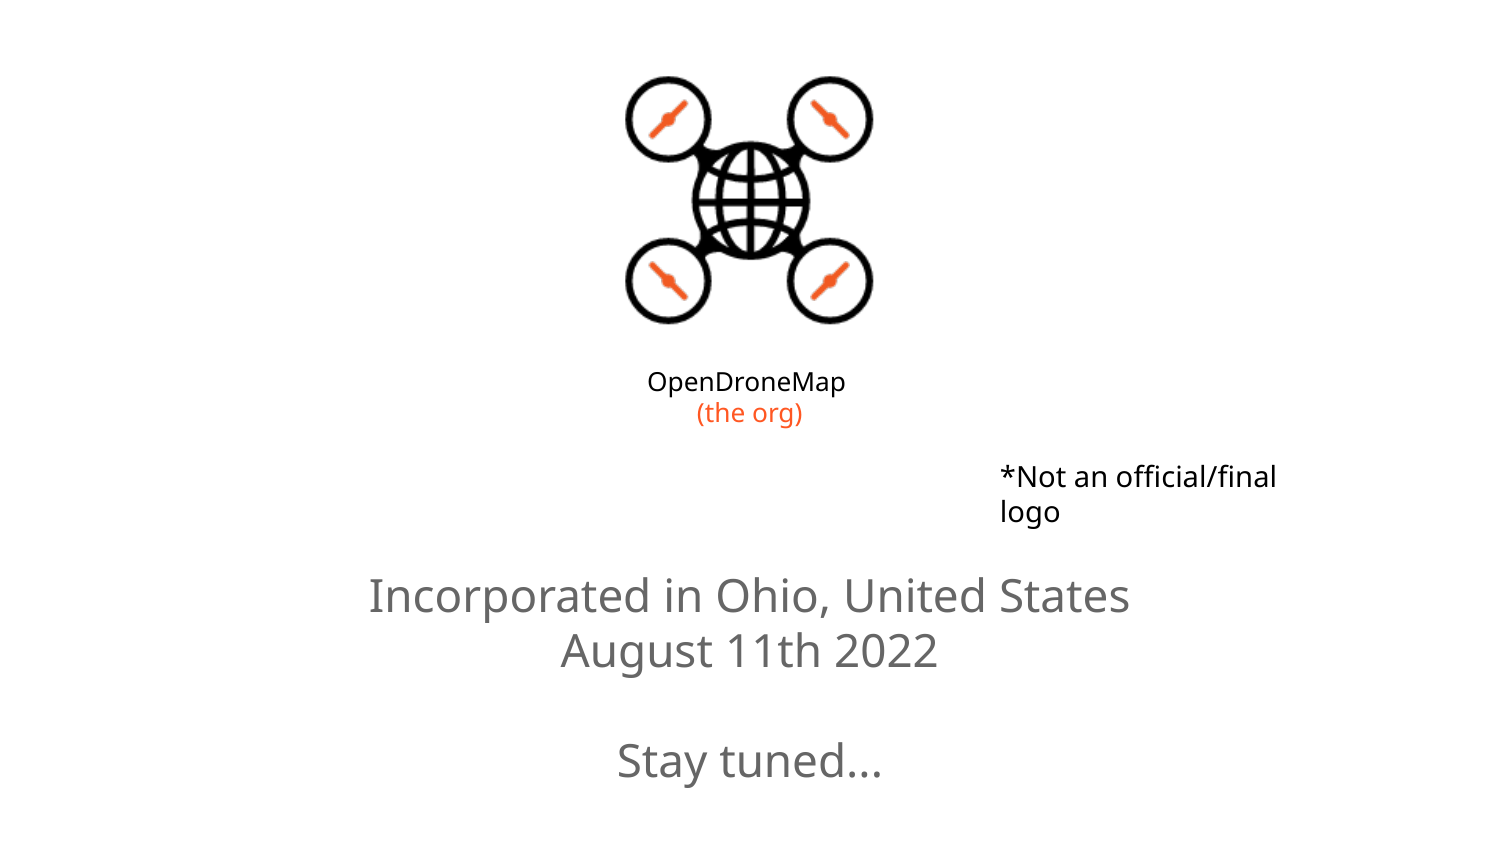

# OpenDroneMap (the org)
*Not an official/final logo
Incorporated in Ohio, United States
August 11th 2022
Stay tuned...